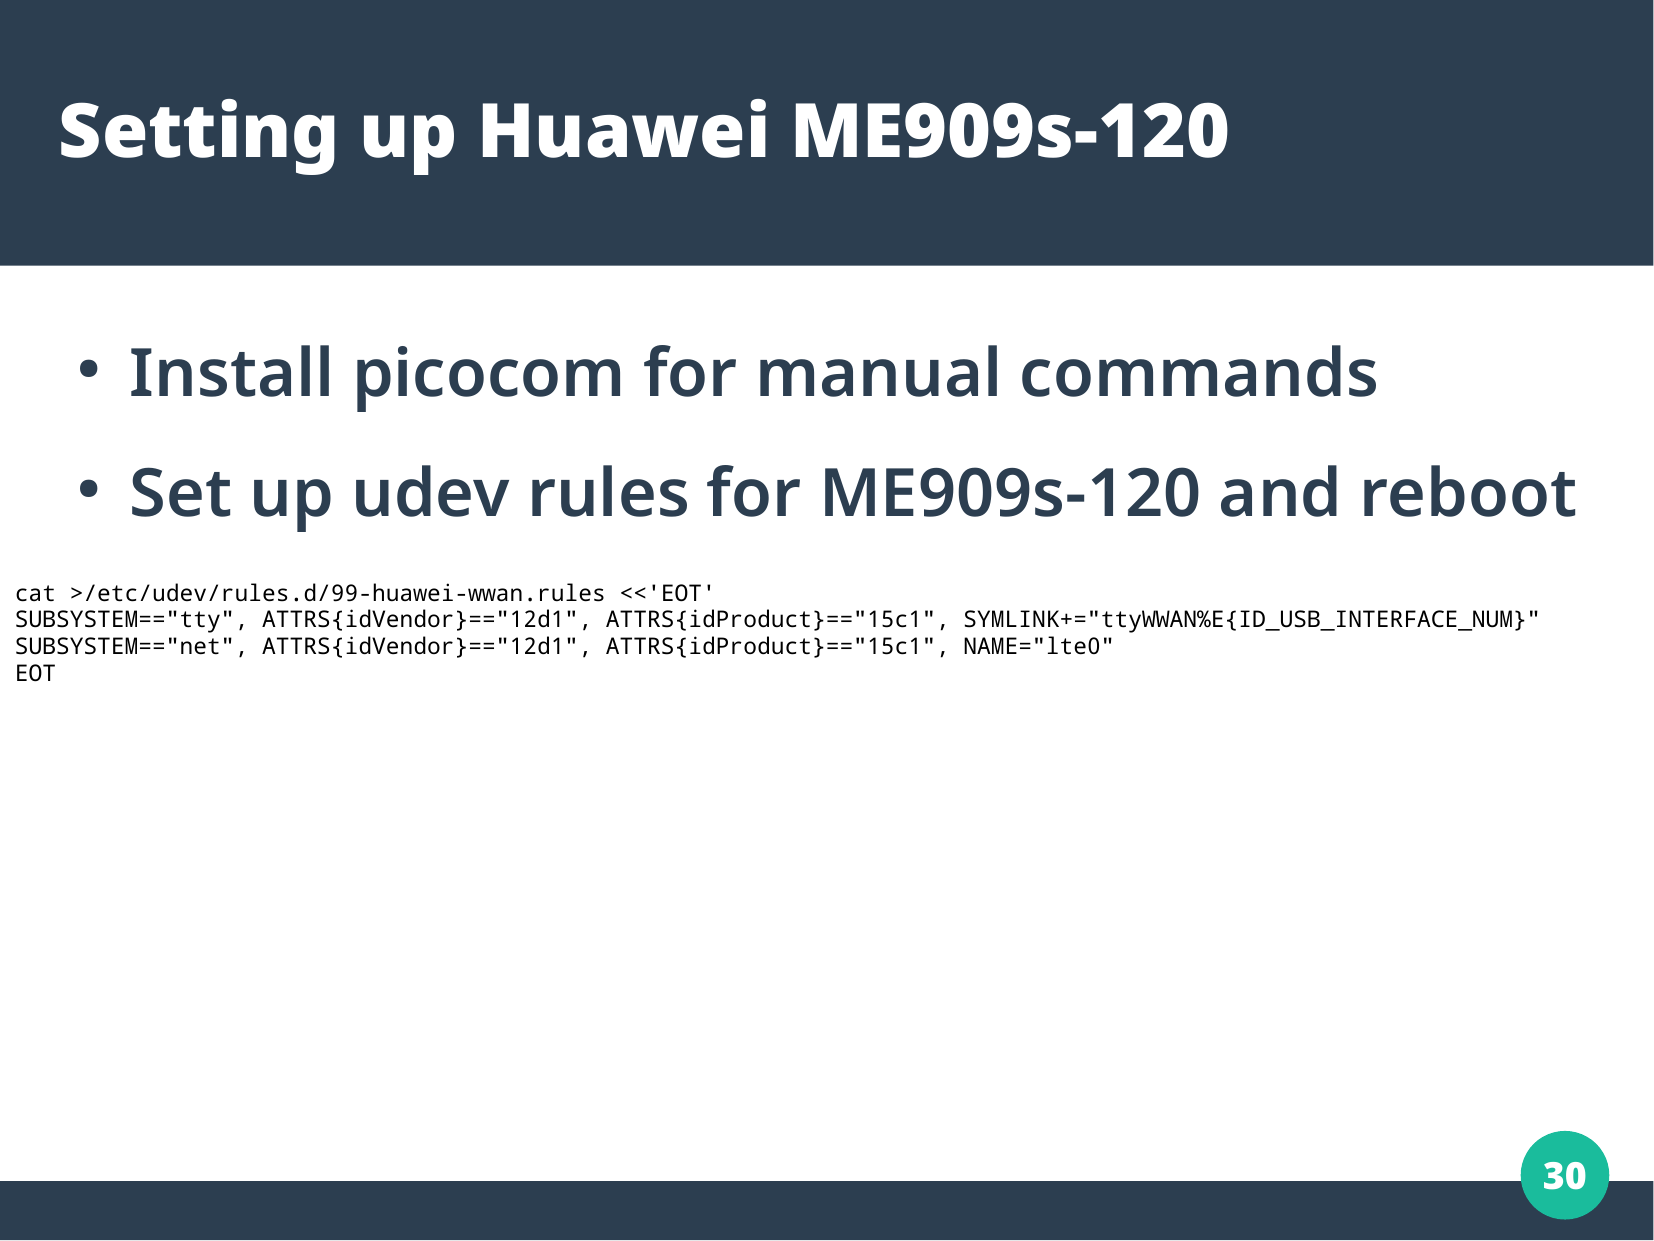

# Setting up Huawei ME909s-120
Install picocom for manual commands
Set up udev rules for ME909s-120 and reboot
cat >/etc/udev/rules.d/99-huawei-wwan.rules <<'EOT'
SUBSYSTEM=="tty", ATTRS{idVendor}=="12d1", ATTRS{idProduct}=="15c1", SYMLINK+="ttyWWAN%E{ID_USB_INTERFACE_NUM}"
SUBSYSTEM=="net", ATTRS{idVendor}=="12d1", ATTRS{idProduct}=="15c1", NAME="lte0"
EOT
30